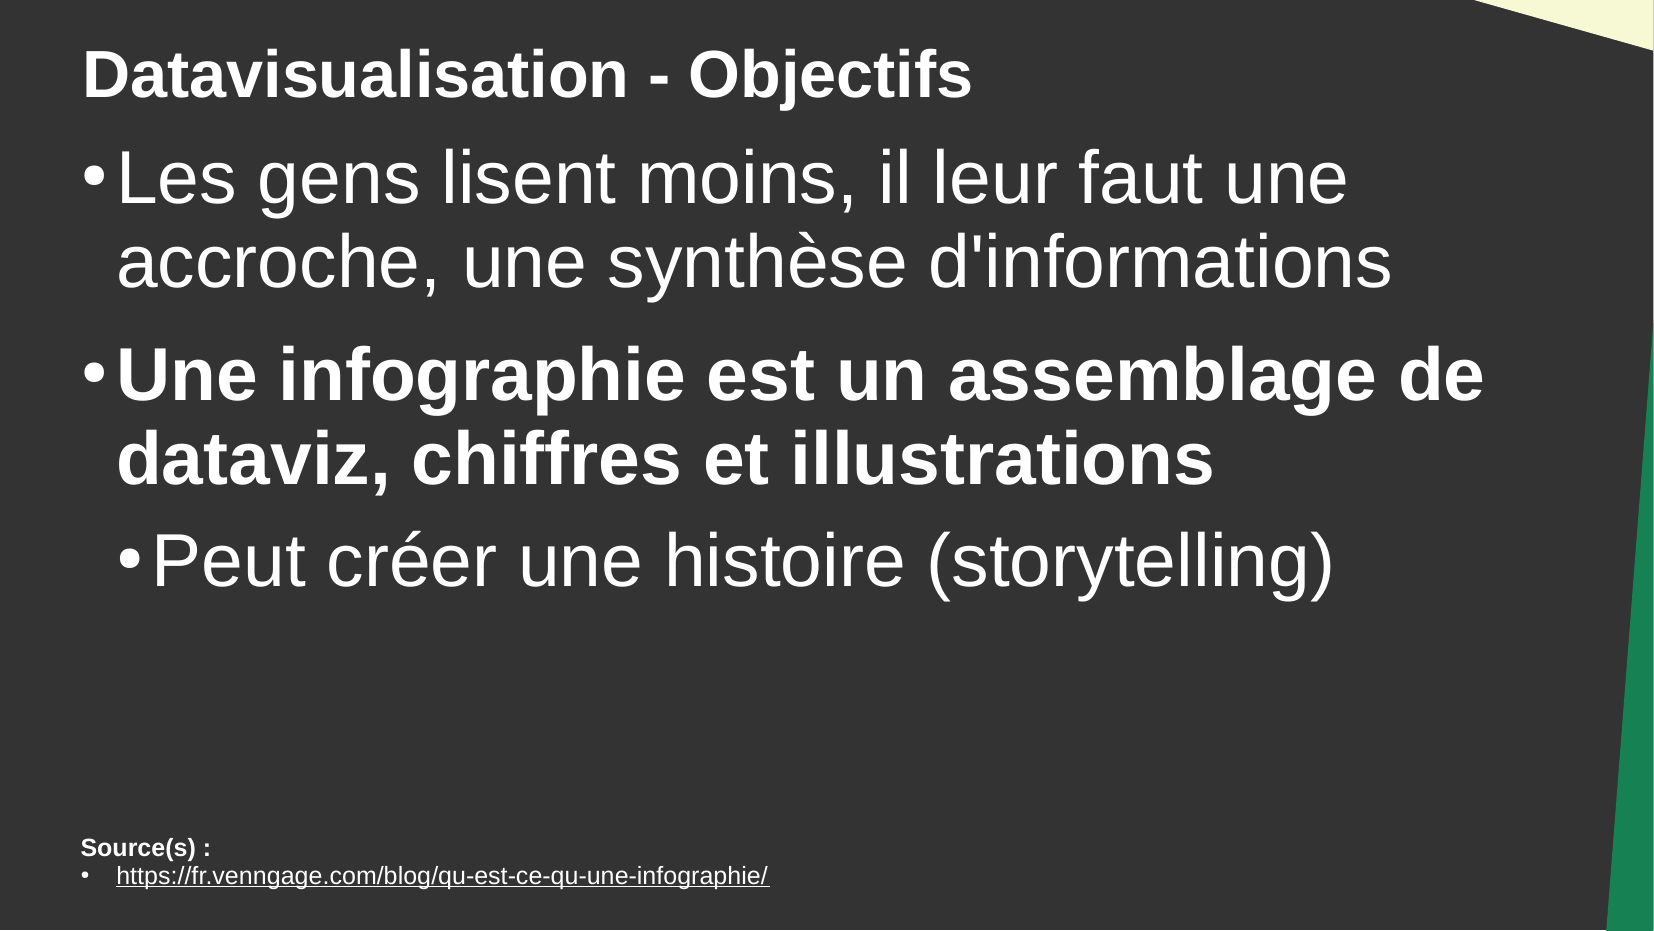

# Datavisualisation - Objectifs
Les gens lisent moins, il leur faut une accroche, une synthèse d'informations
Une infographie est un assemblage de dataviz, chiffres et illustrations
Peut créer une histoire (storytelling)
Source(s) :
https://fr.venngage.com/blog/qu-est-ce-qu-une-infographie/